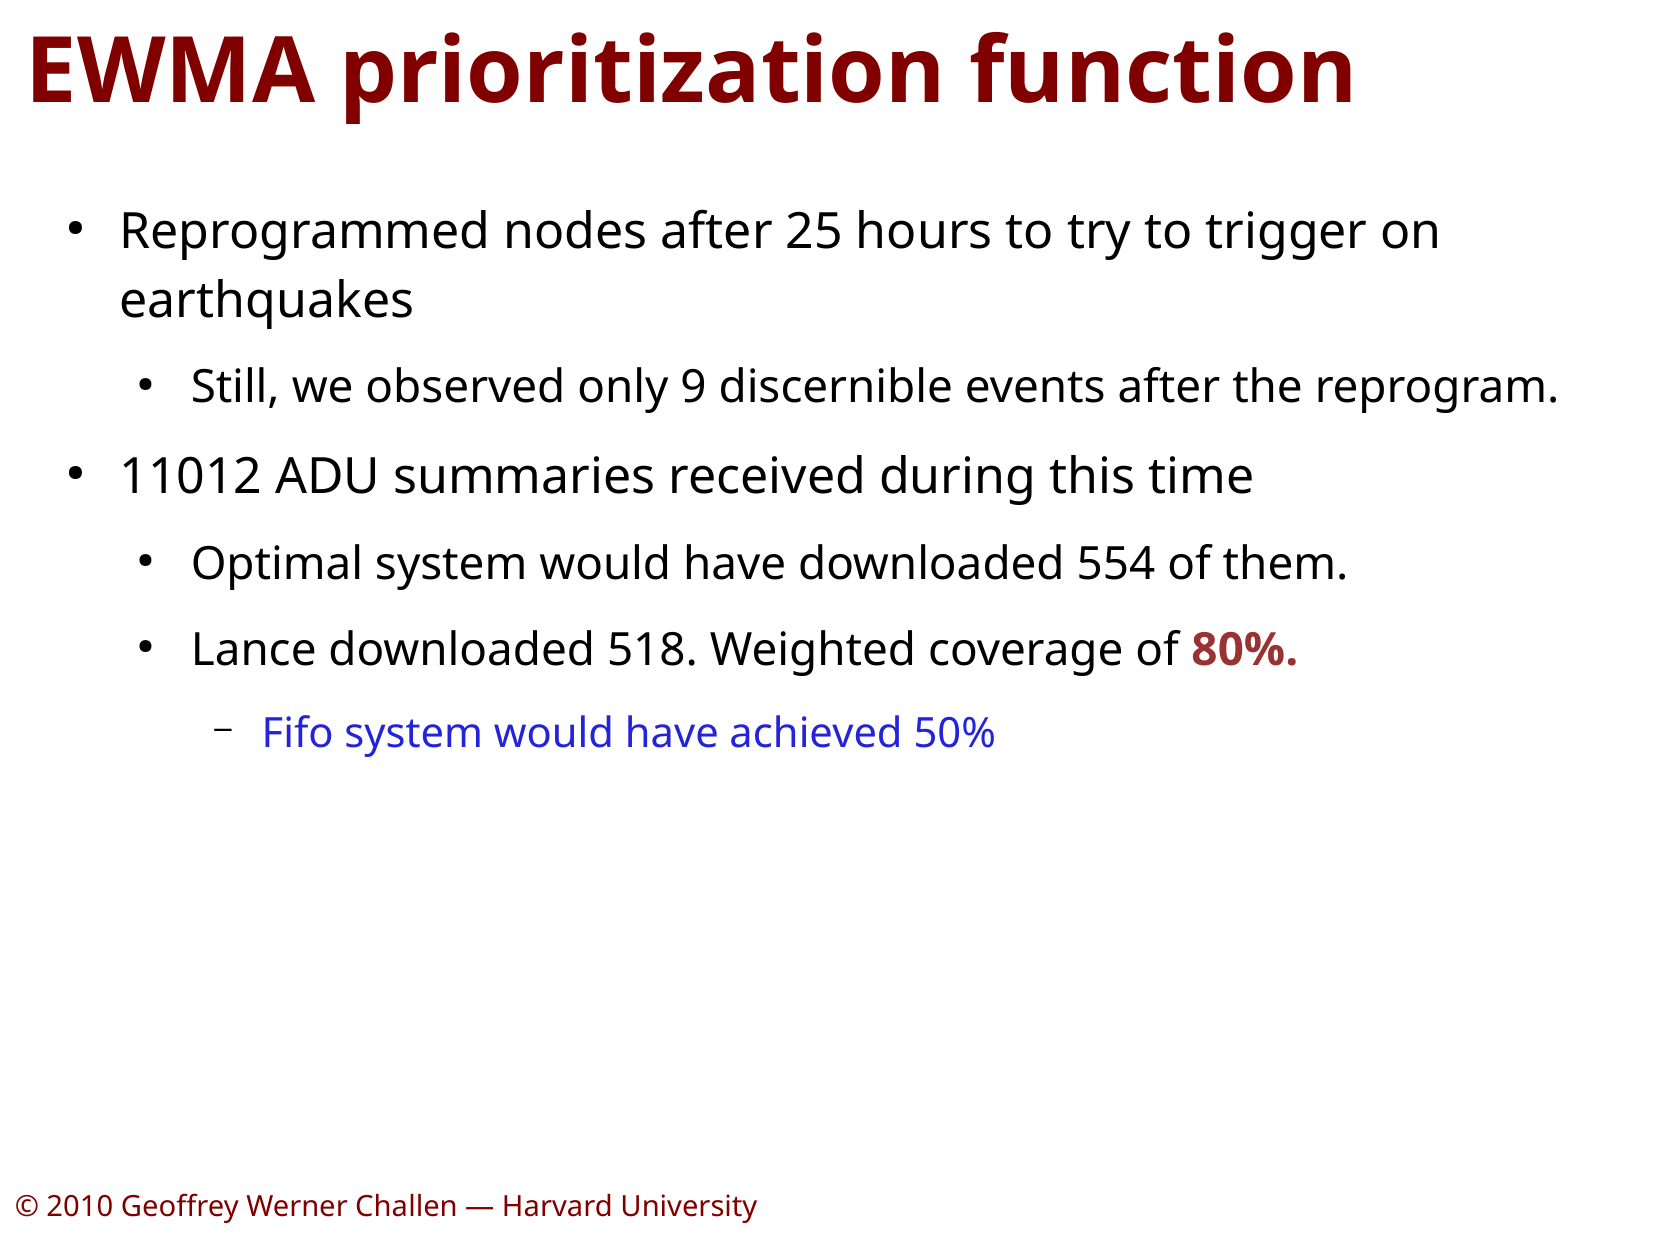

# EWMA prioritization function
Reprogrammed nodes after 25 hours to try to trigger on earthquakes
Still, we observed only 9 discernible events after the reprogram.
11012 ADU summaries received during this time
Optimal system would have downloaded 554 of them.
Lance downloaded 518. Weighted coverage of 80%.
Fifo system would have achieved 50%